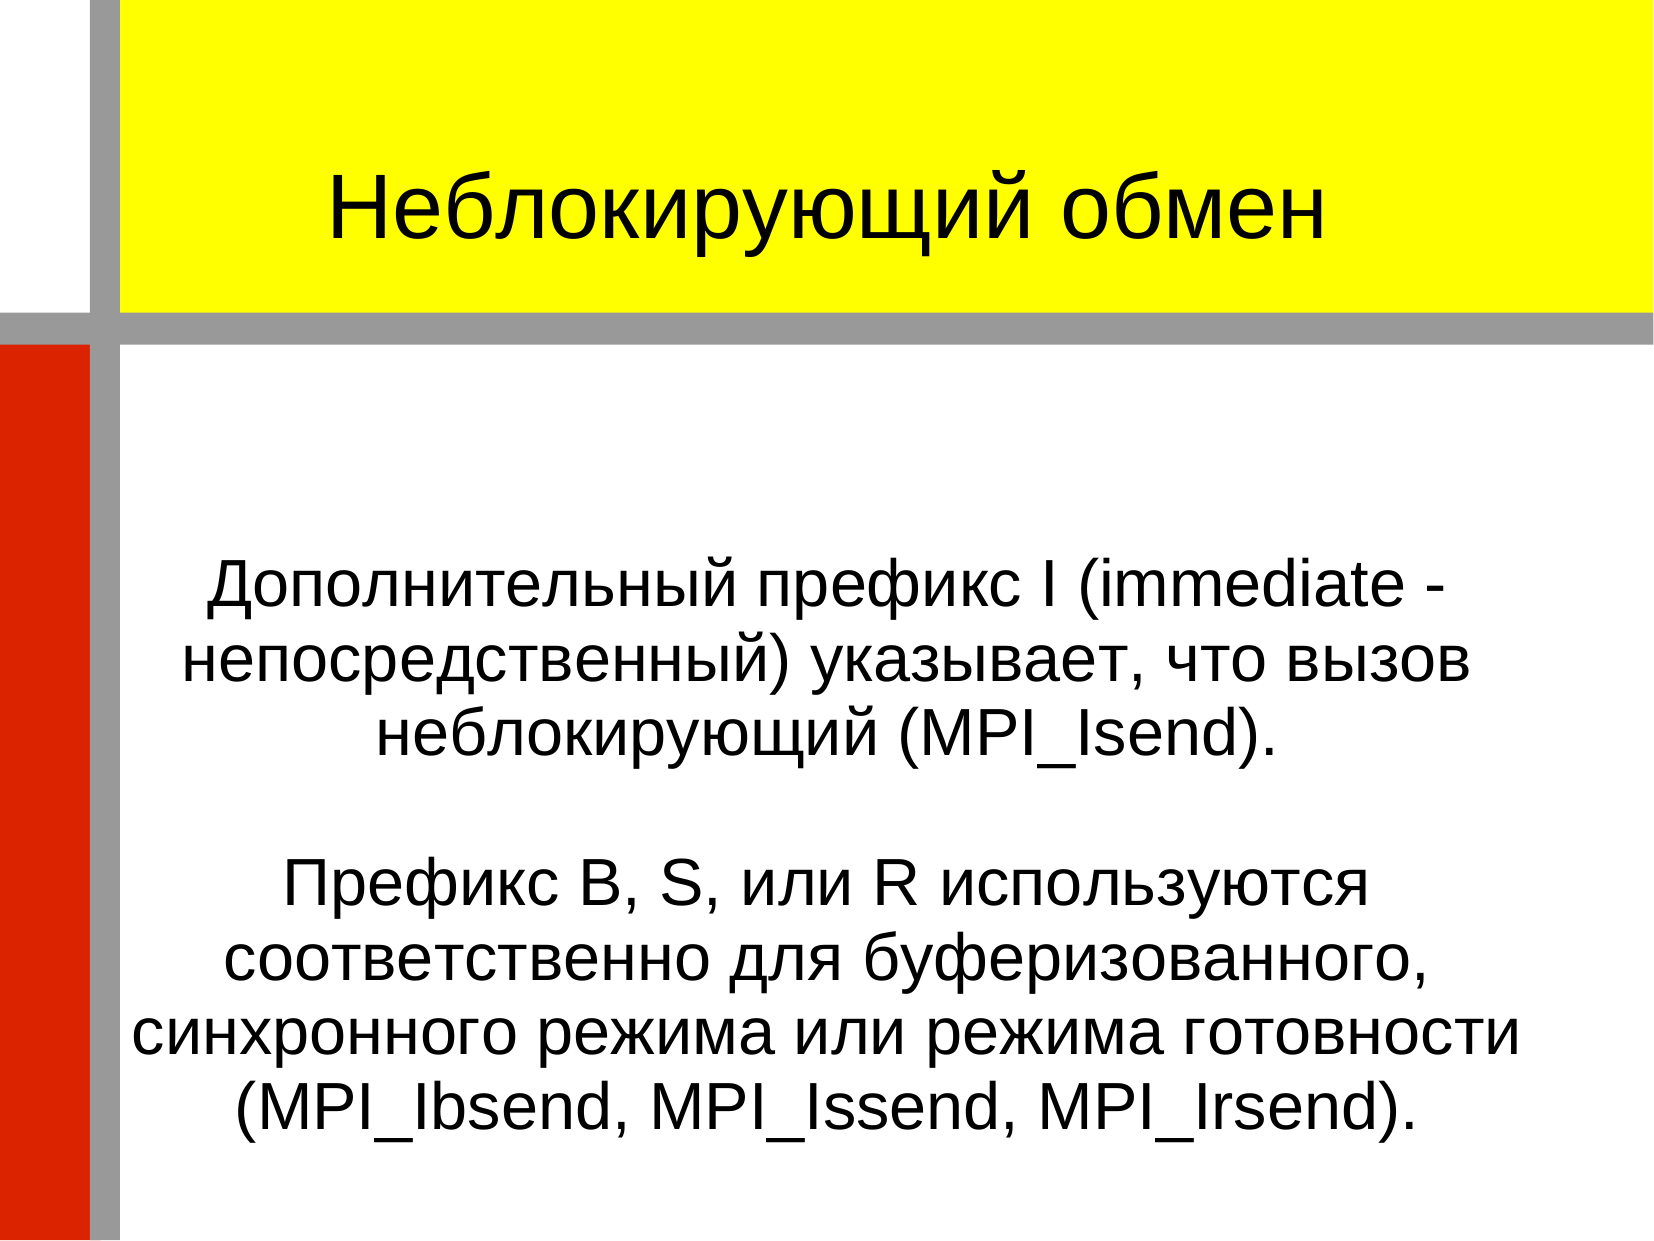

# Неблокирующий обмен
Дополнительный префикс I (immediate - непосредственный) указывает, что вызов неблокирующий (MPI_Isend).
Префикс B, S, или R используются соответственно для буферизованного, синхронного режима или режима готовности (MPI_Ibsend, MPI_Issend, MPI_Irsend).